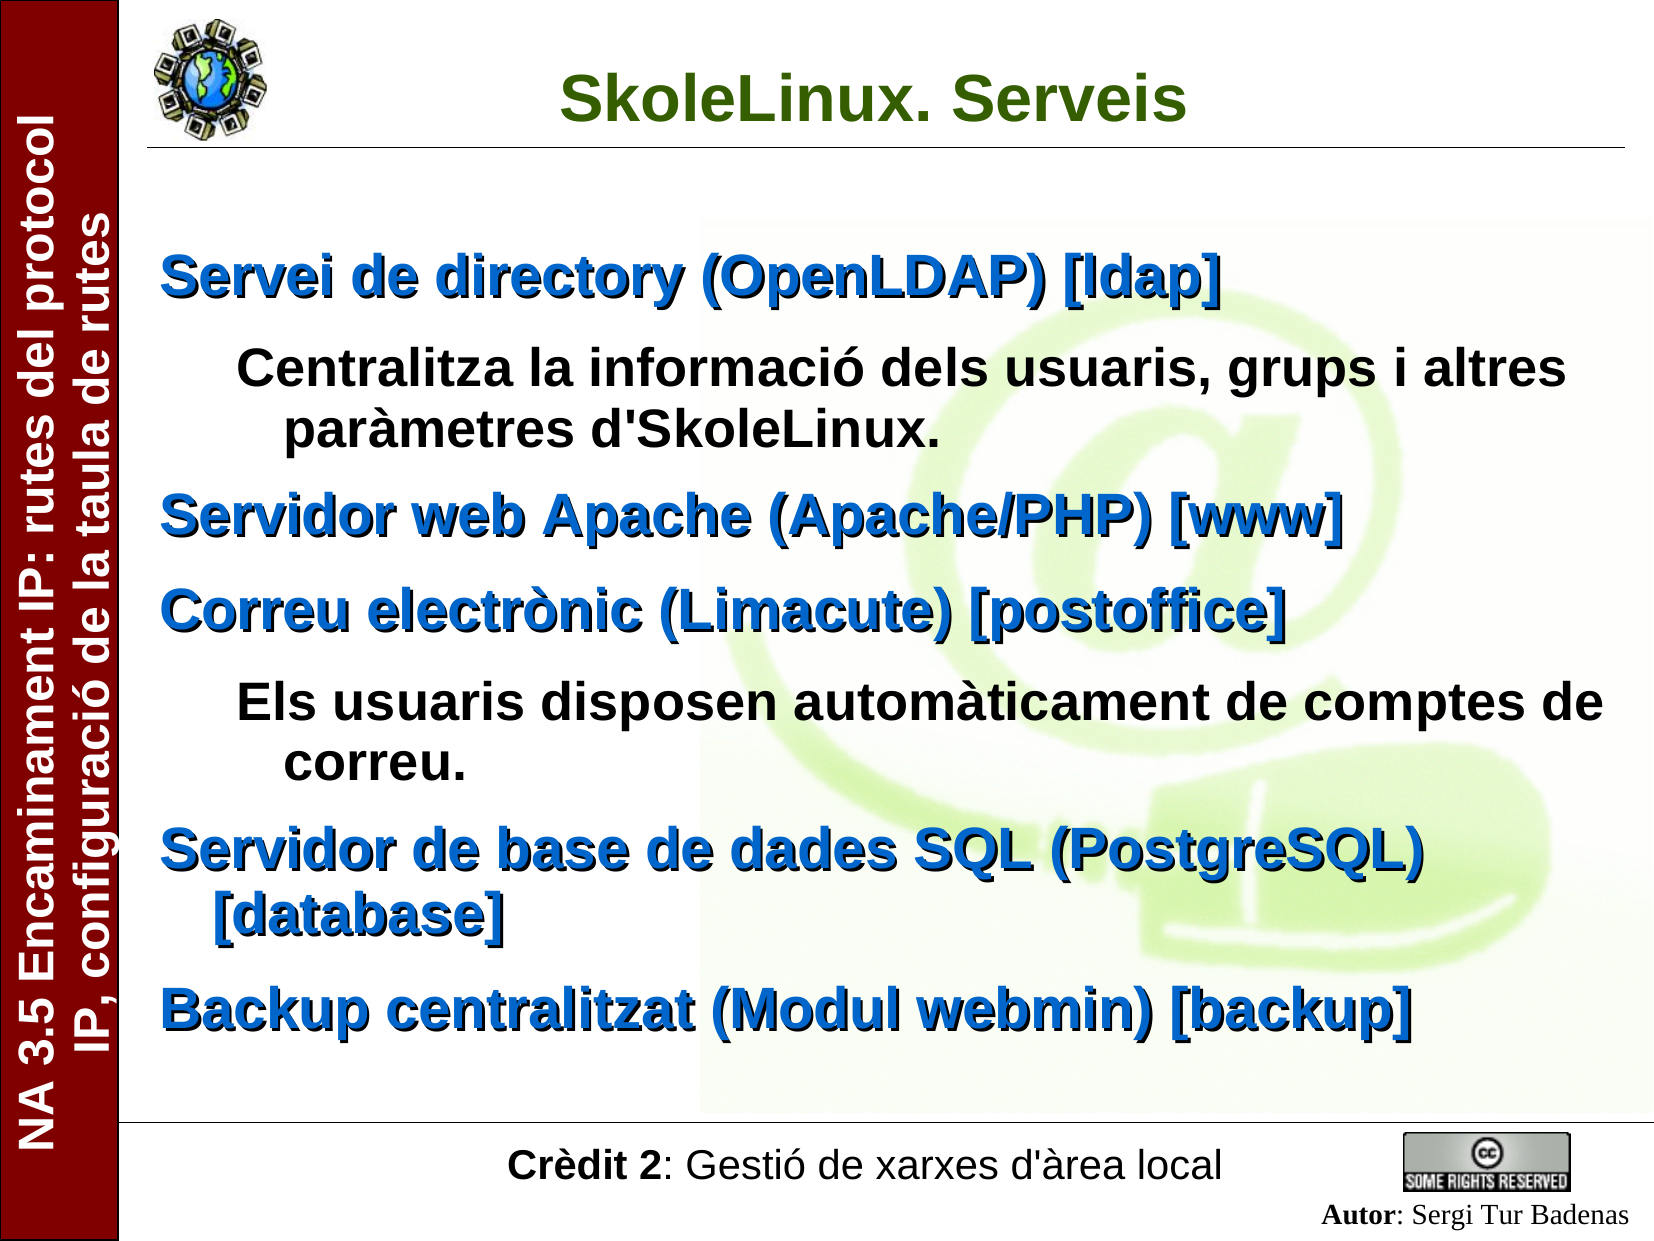

# SkoleLinux. Serveis
Servei de directory (OpenLDAP) [ldap]
Centralitza la informació dels usuaris, grups i altres paràmetres d'SkoleLinux.
Servidor web Apache (Apache/PHP) [www]
Correu electrònic (Limacute) [postoffice]
Els usuaris disposen automàticament de comptes de correu.
Servidor de base de dades SQL (PostgreSQL)[database]
Backup centralitzat (Modul webmin) [backup]